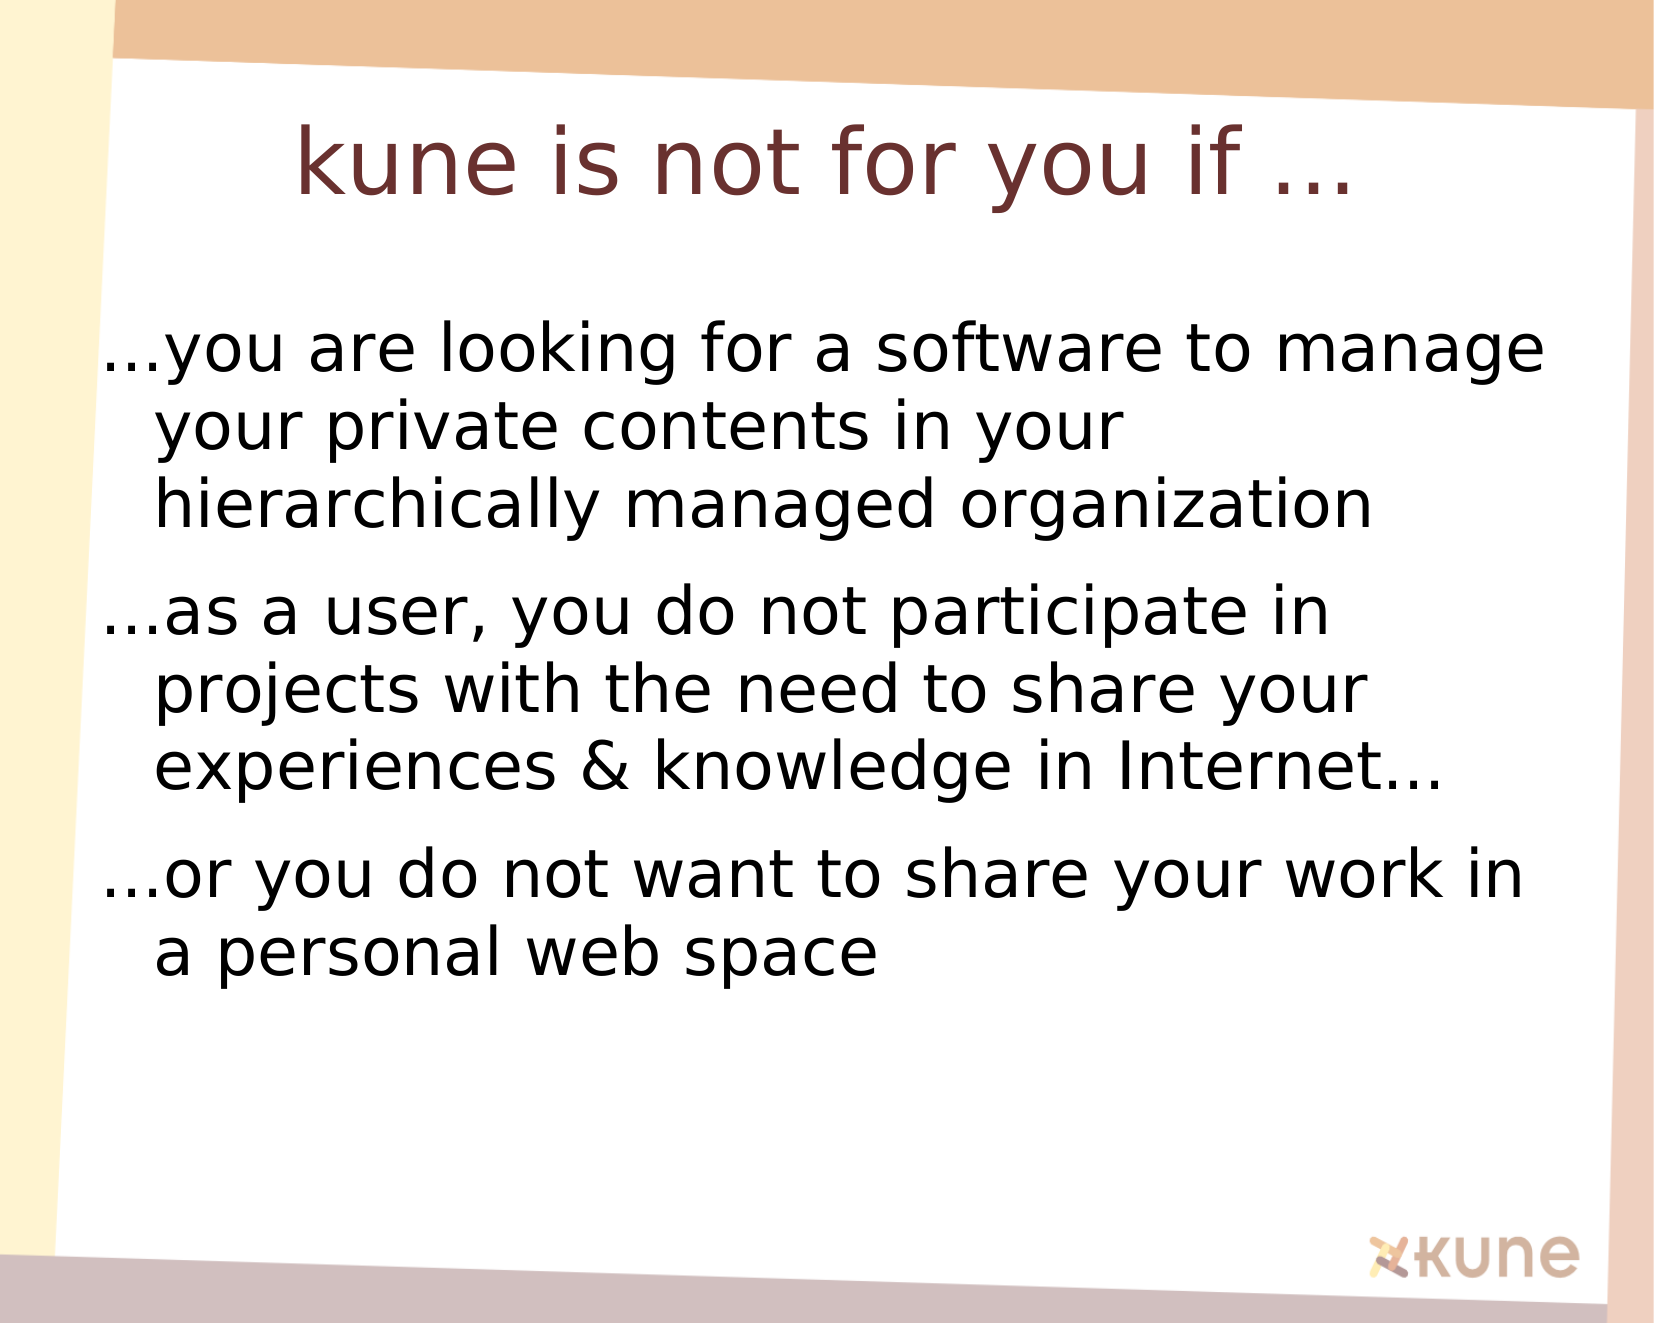

# kune is not for you if ...
...you are looking for a software to manage your private contents in your hierarchically managed organization
...as a user, you do not participate in projects with the need to share your experiences & knowledge in Internet...
...or you do not want to share your work in a personal web space